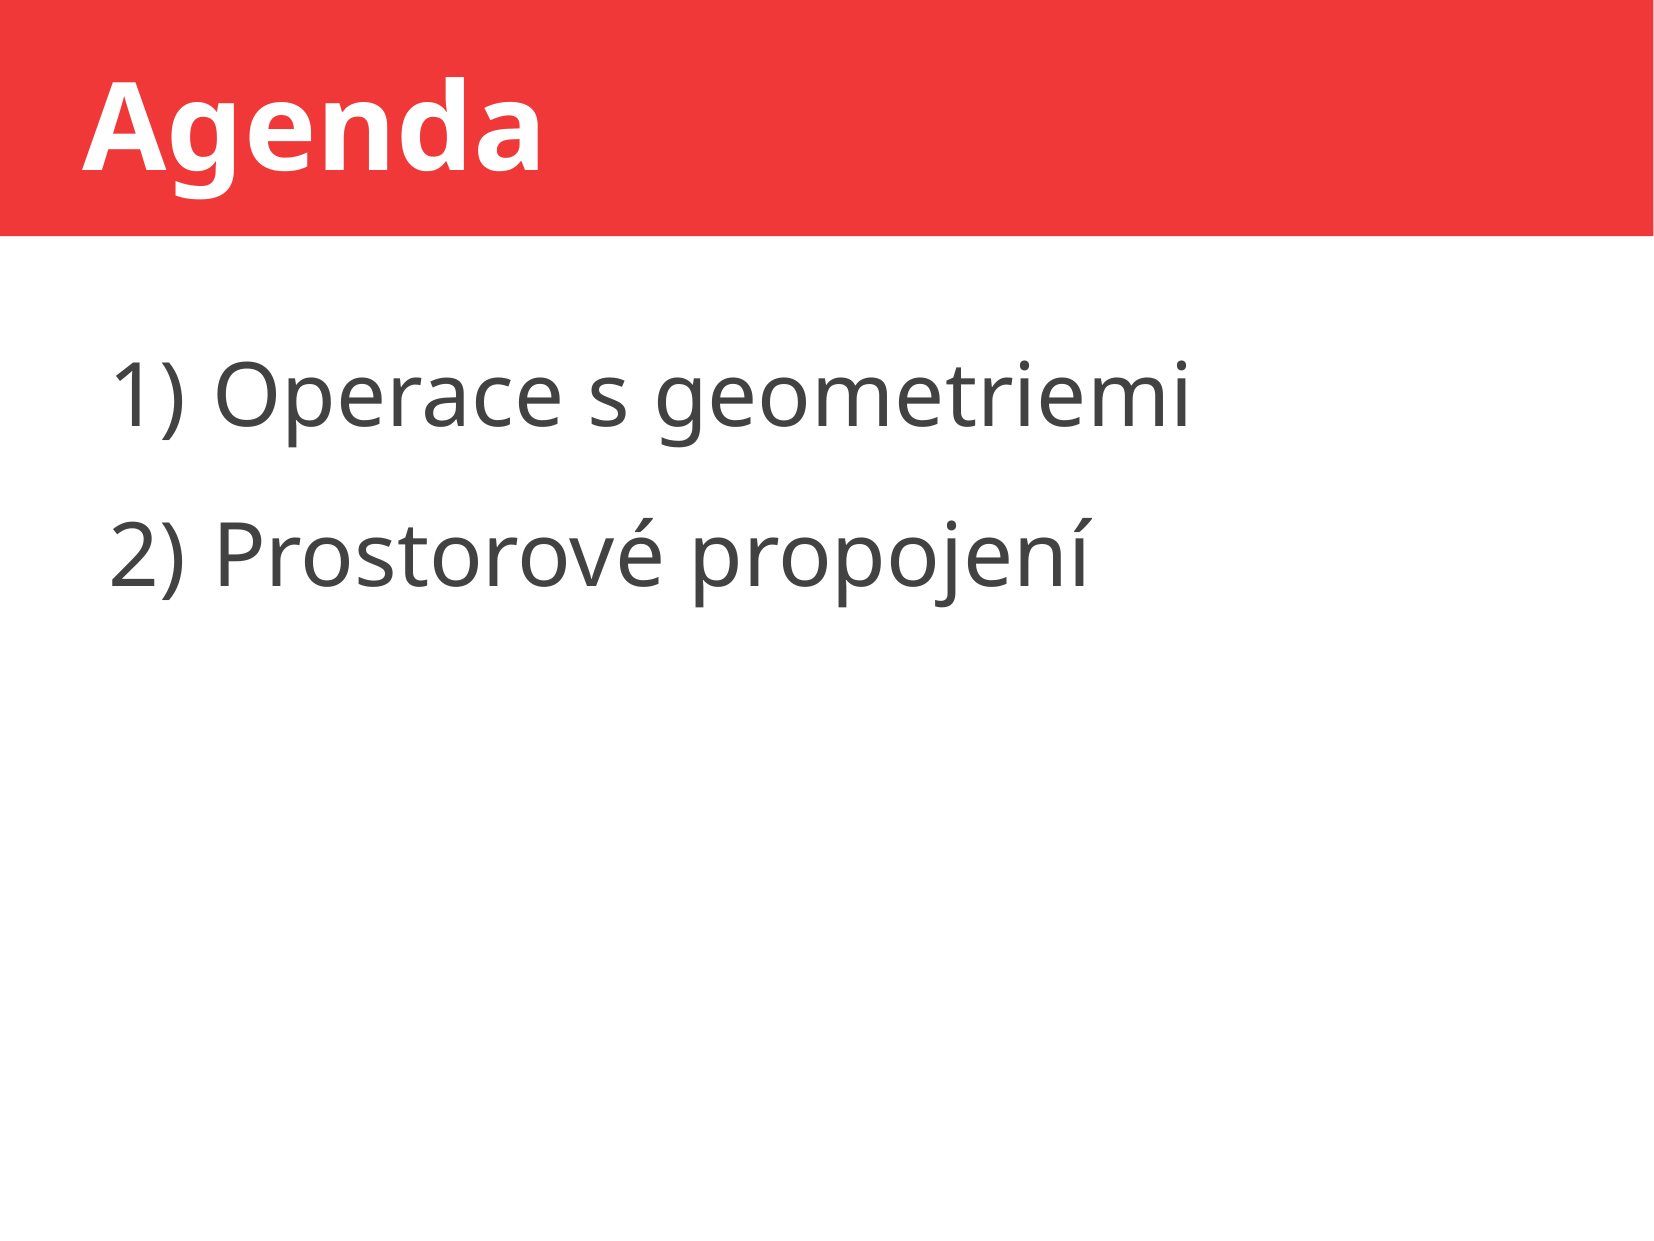

# Agenda
Operace s geometriemi
Prostorové propojení